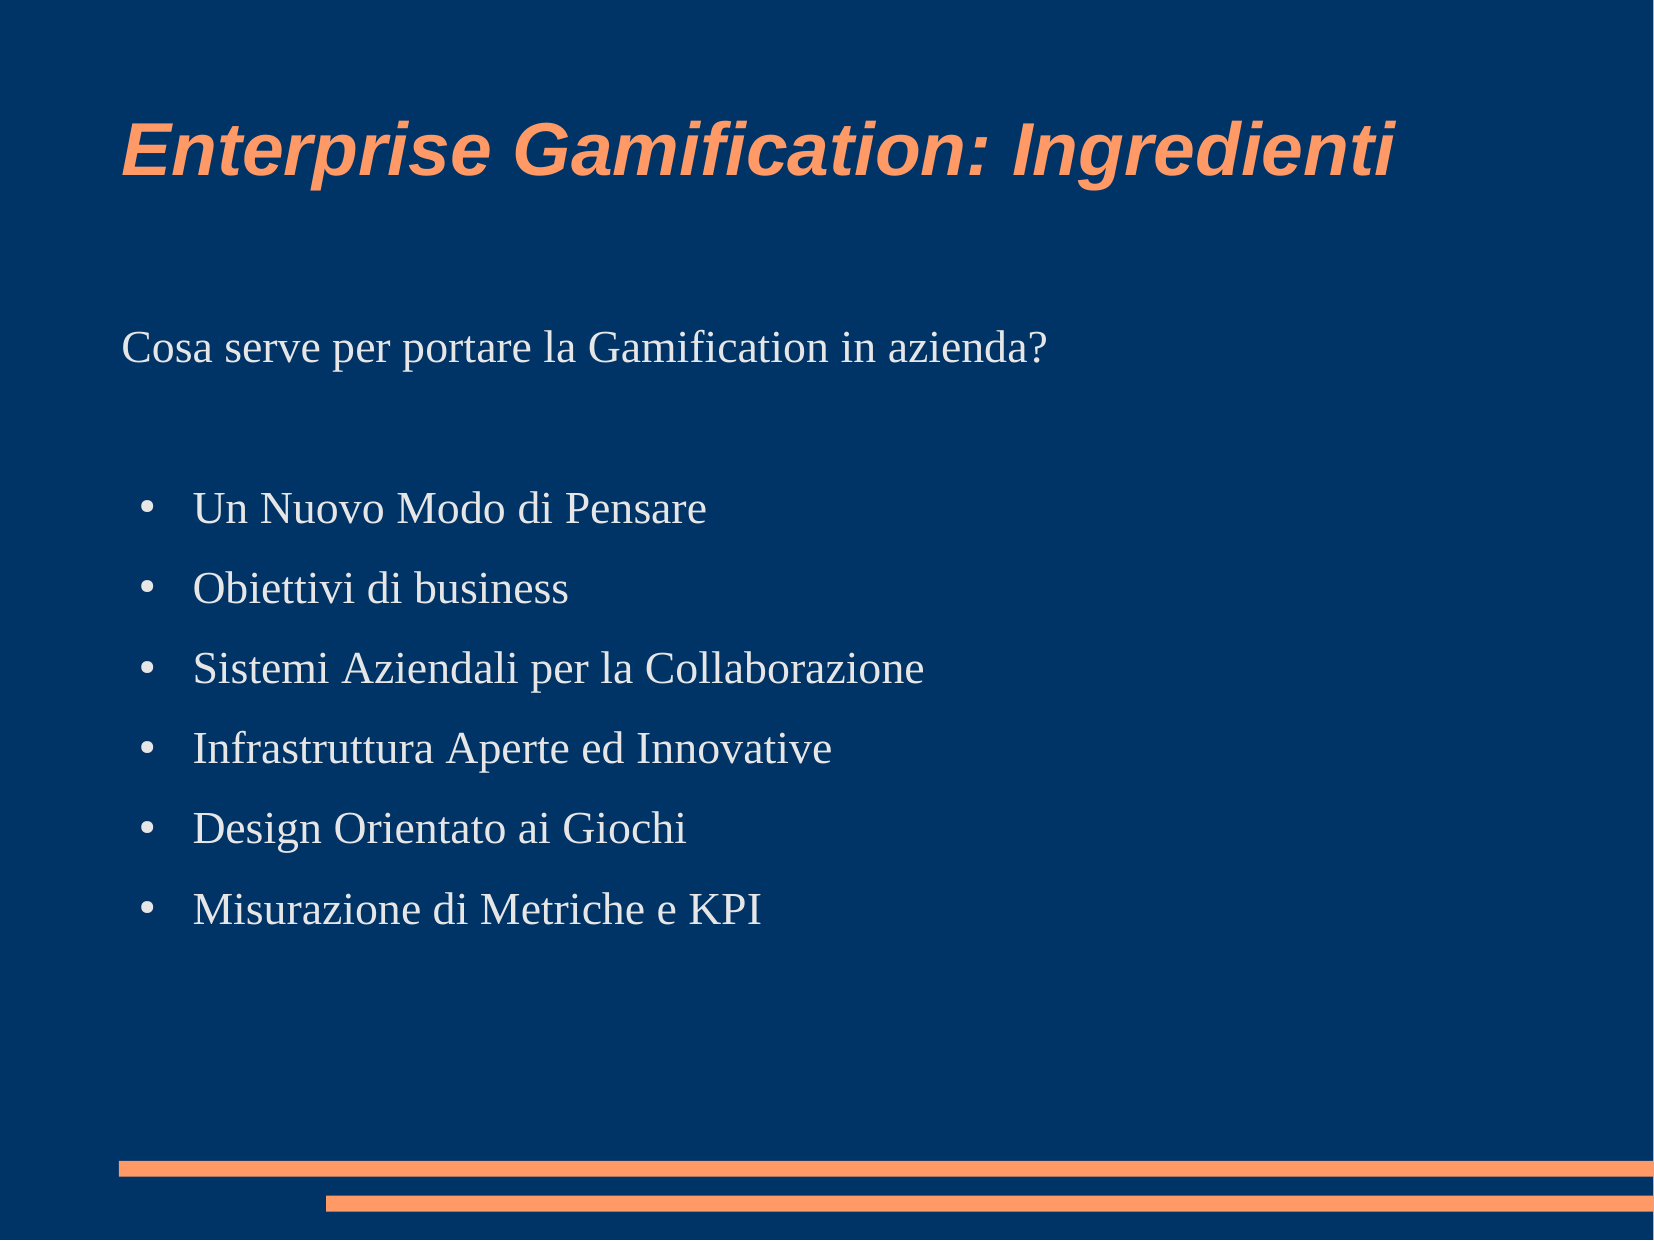

# Enterprise Gamification: Ingredienti
Cosa serve per portare la Gamification in azienda?
Un Nuovo Modo di Pensare
Obiettivi di business
Sistemi Aziendali per la Collaborazione
Infrastruttura Aperte ed Innovative
Design Orientato ai Giochi
Misurazione di Metriche e KPI